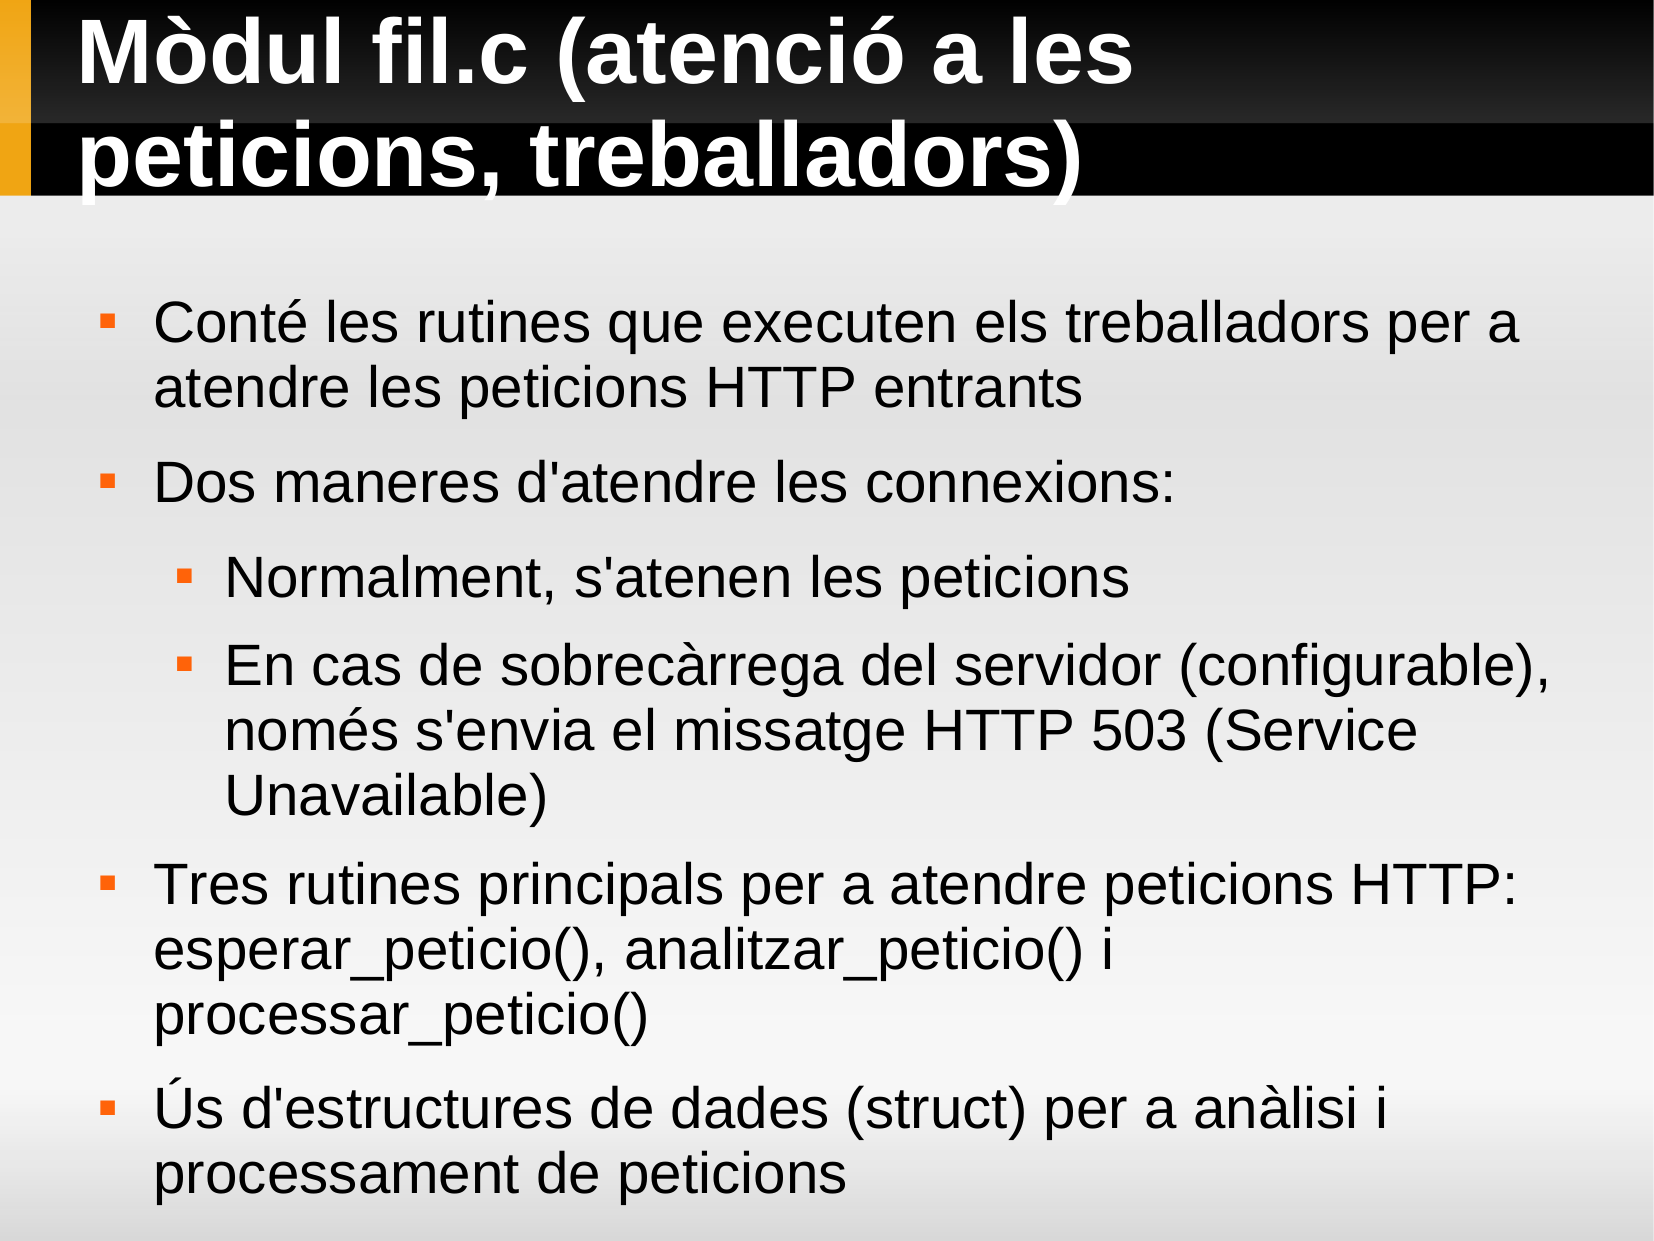

# Mòdul fil.c (atenció a les peticions, treballadors)
Conté les rutines que executen els treballadors per a atendre les peticions HTTP entrants
Dos maneres d'atendre les connexions:
Normalment, s'atenen les peticions
En cas de sobrecàrrega del servidor (configurable), només s'envia el missatge HTTP 503 (Service Unavailable)
Tres rutines principals per a atendre peticions HTTP: esperar_peticio(), analitzar_peticio() i processar_peticio()
Ús d'estructures de dades (struct) per a anàlisi i processament de peticions